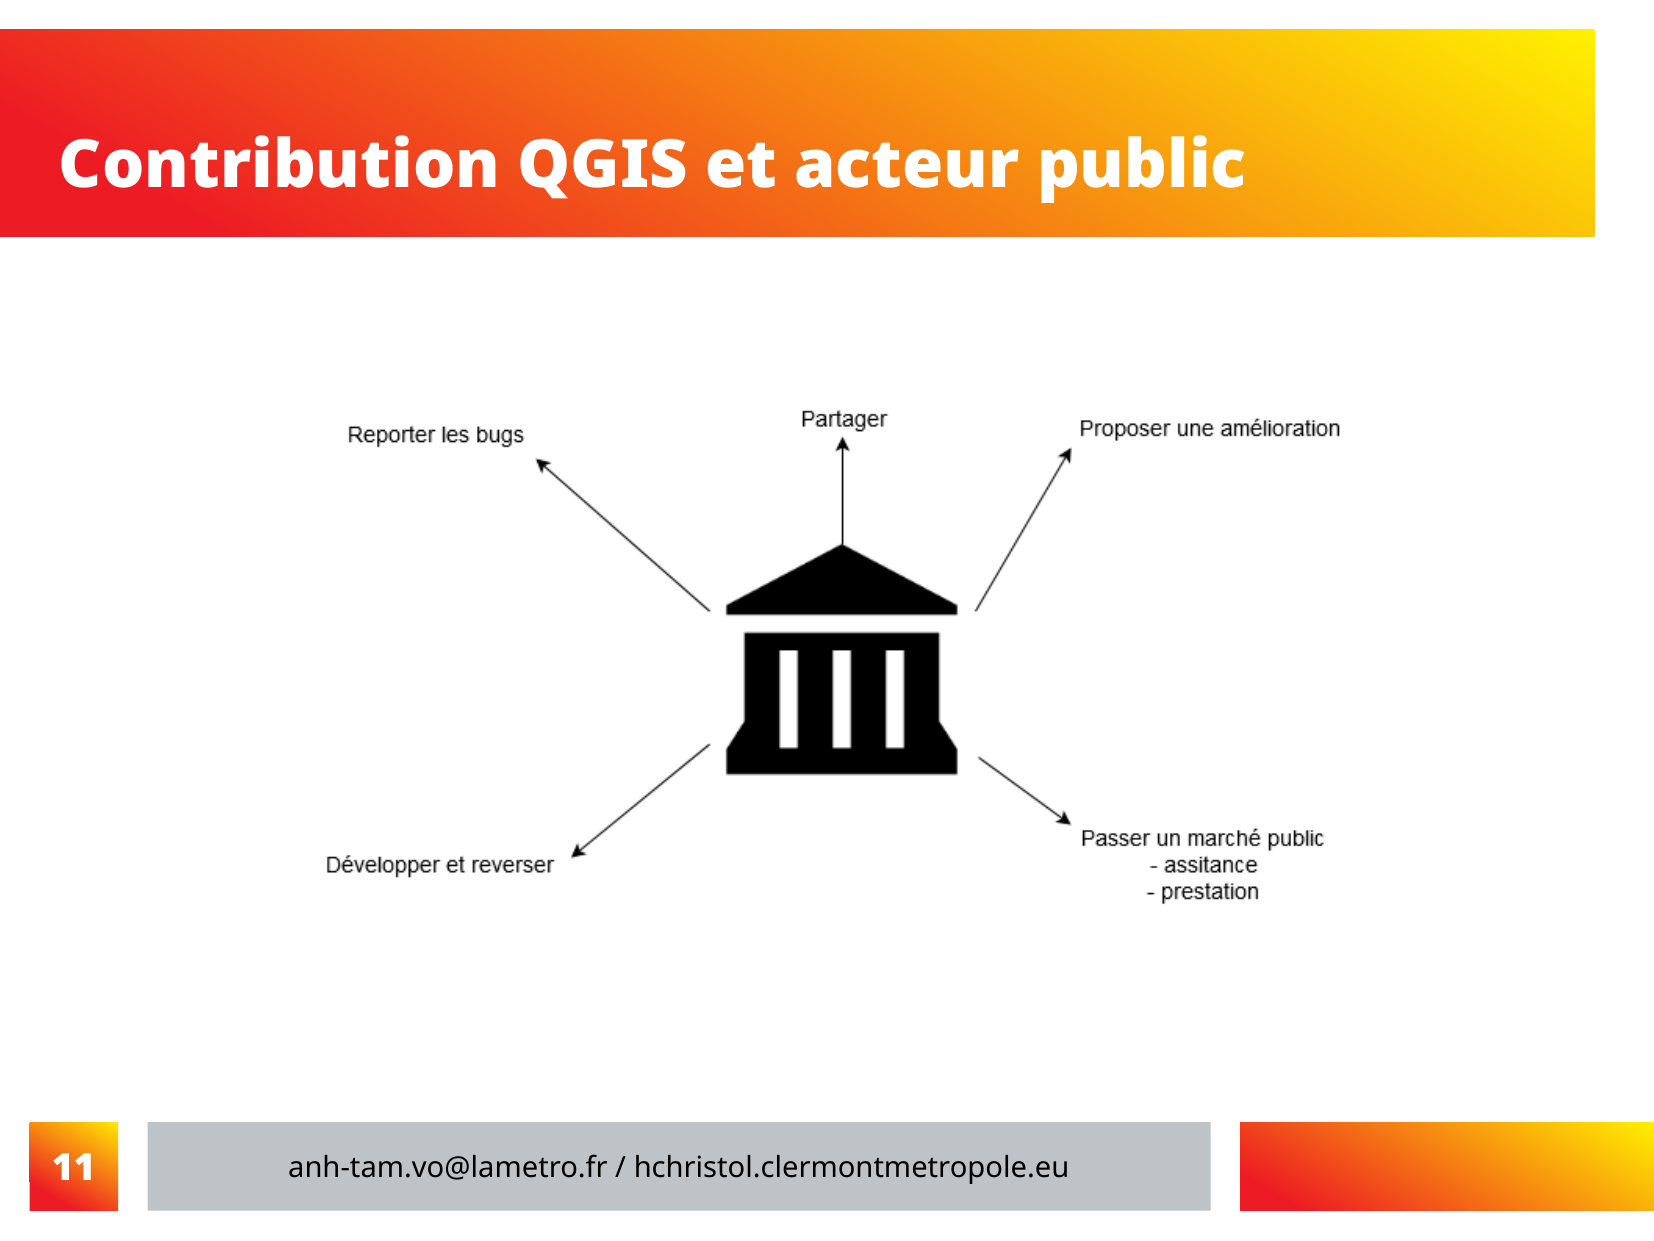

# Contribution QGIS et acteur public
11